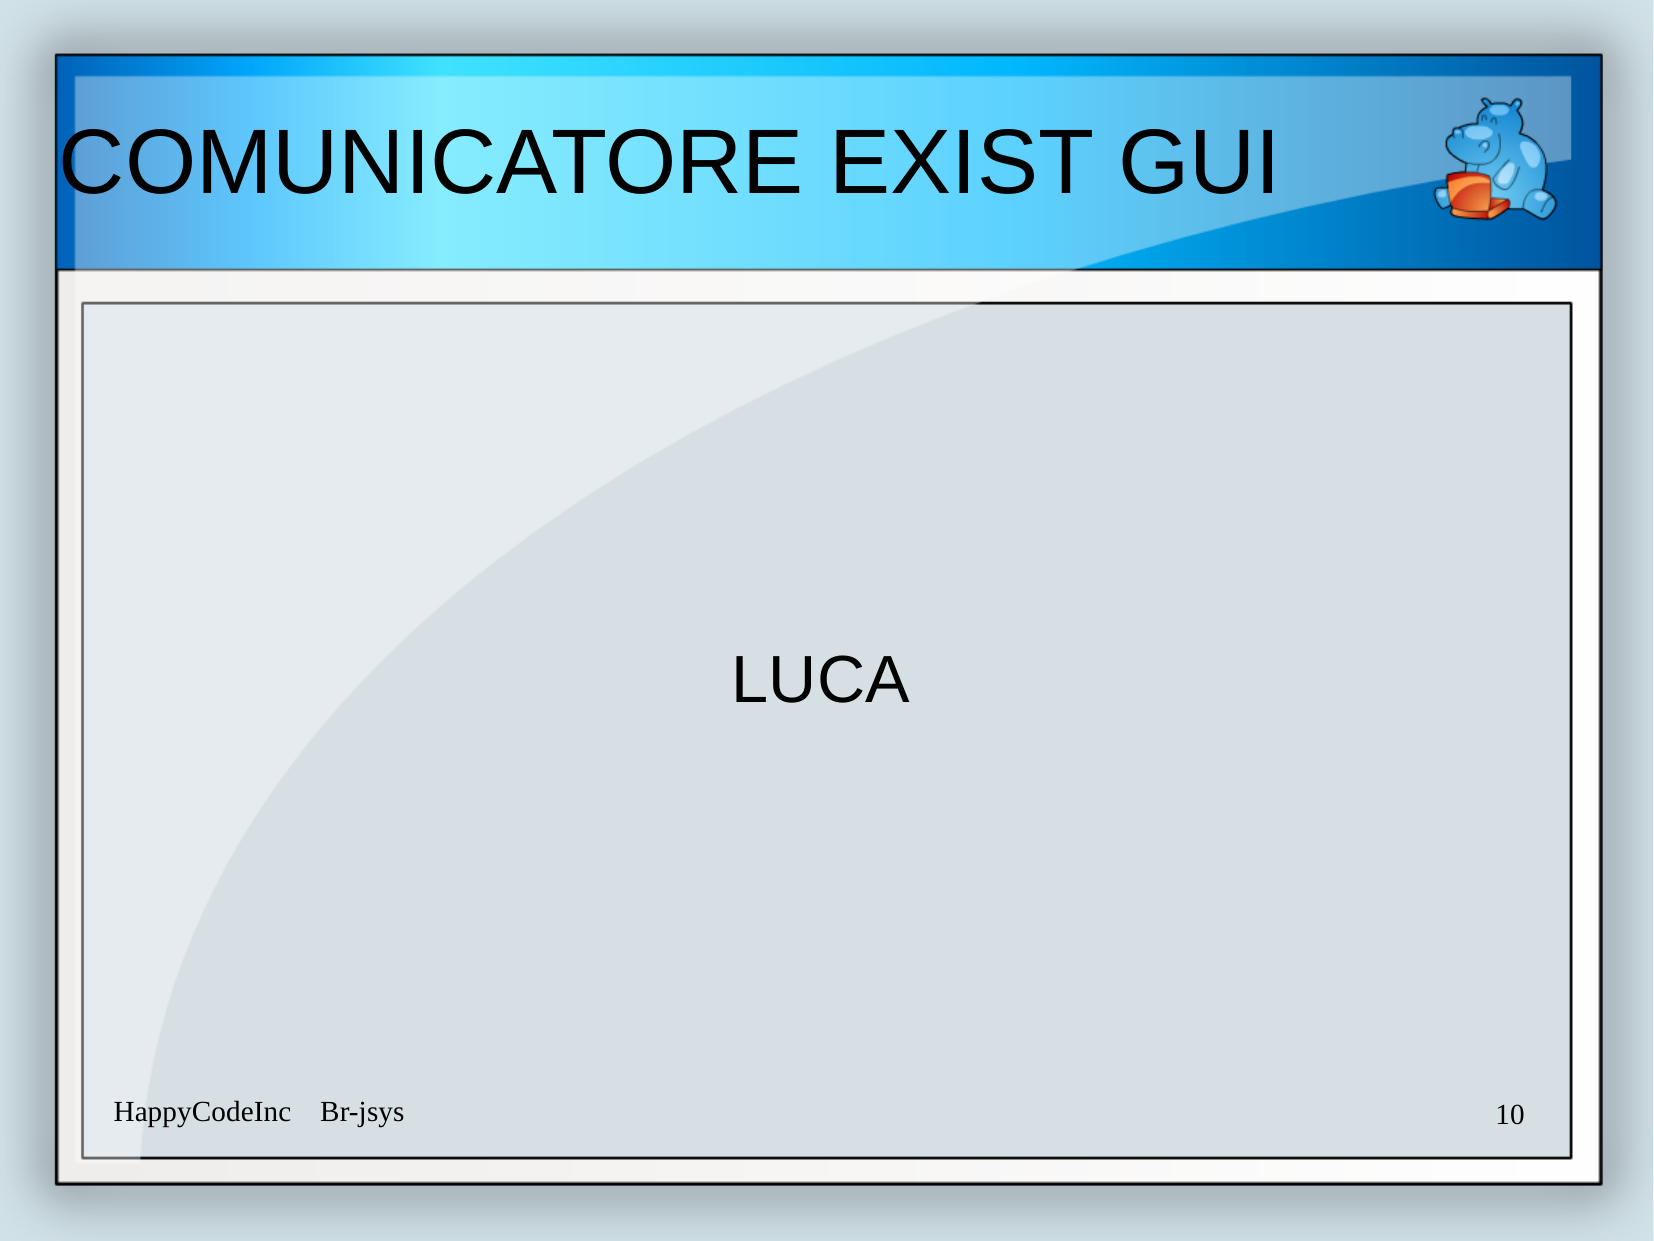

# COMUNICATORE EXIST GUI
LUCA
HappyCodeInc Br-jsys
10